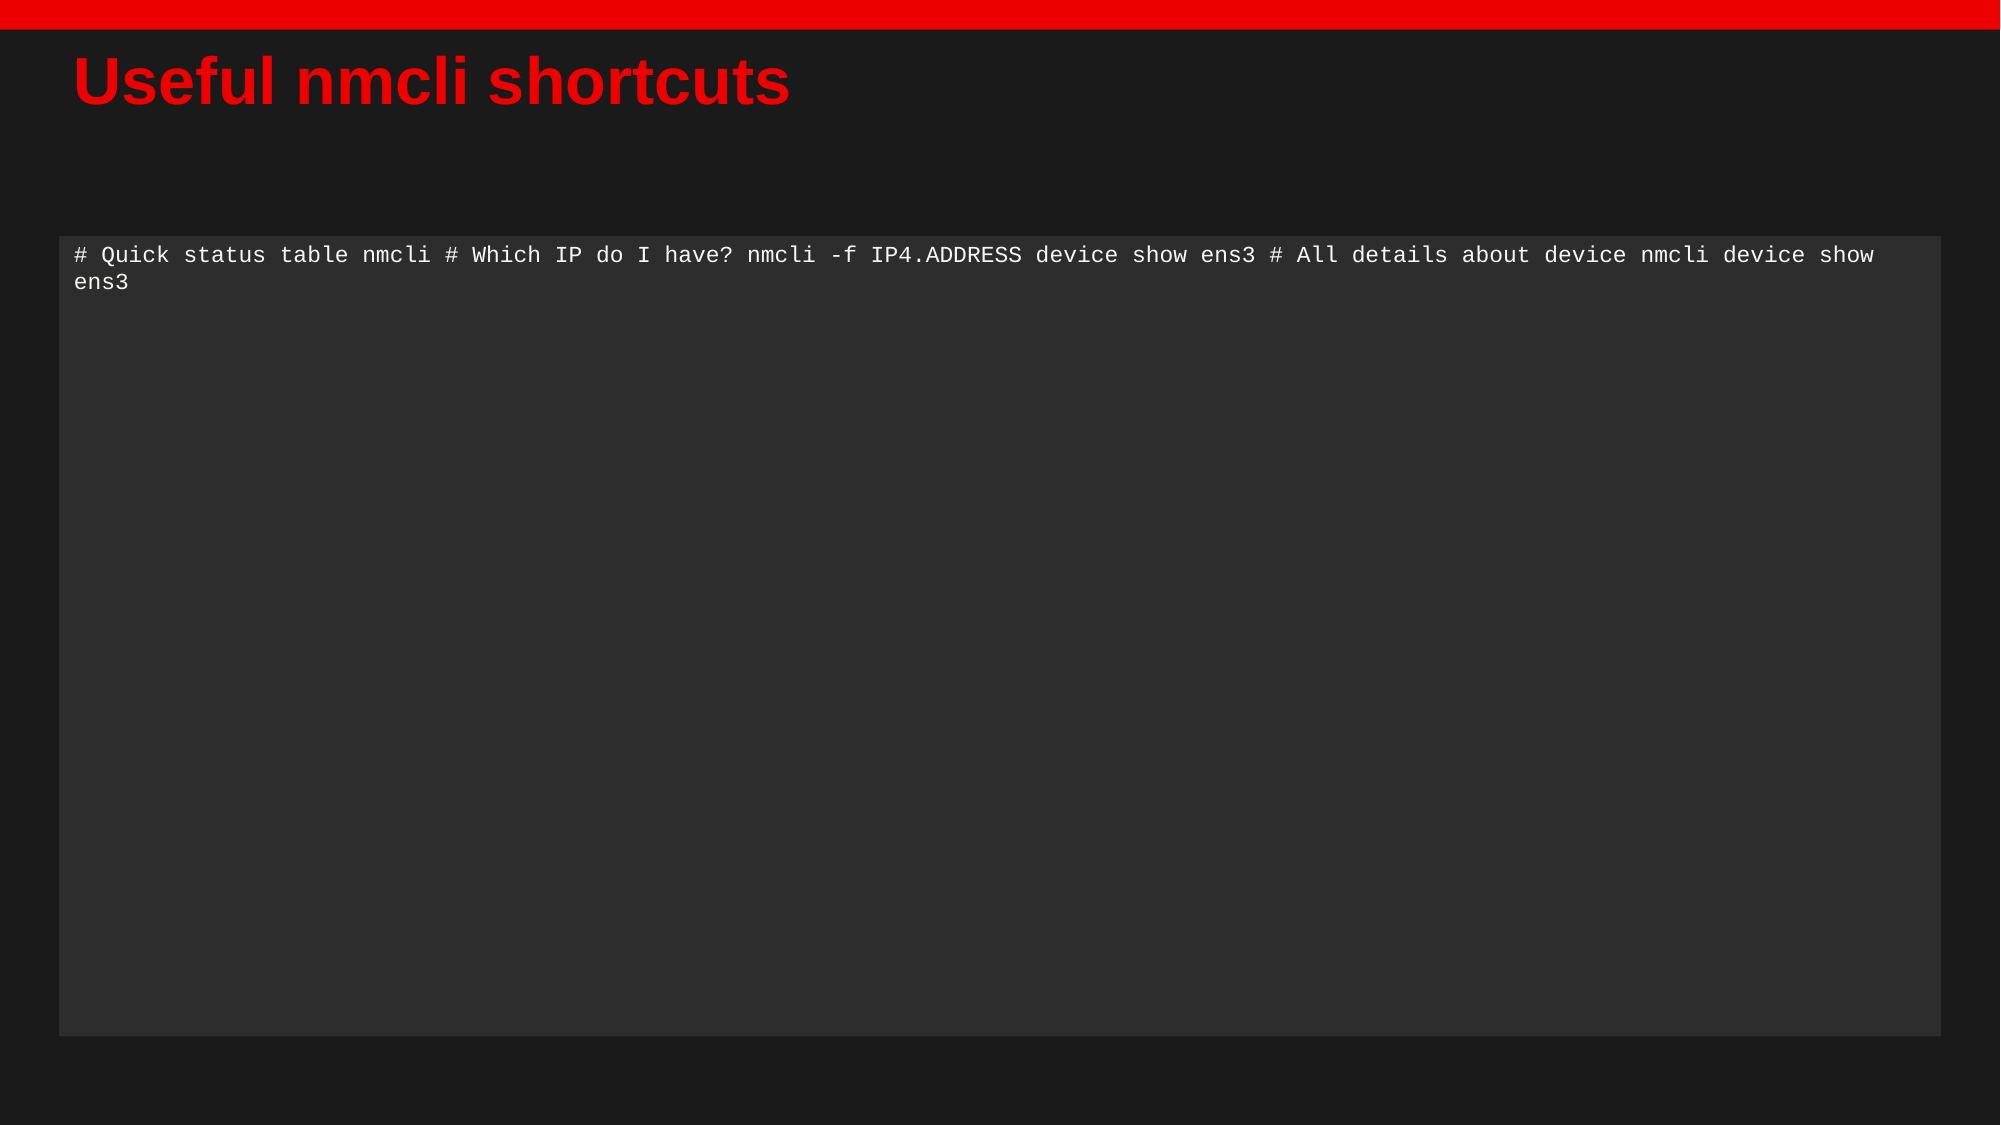

Useful nmcli shortcuts
# Quick status table nmcli # Which IP do I have? nmcli -f IP4.ADDRESS device show ens3 # All details about device nmcli device show ens3